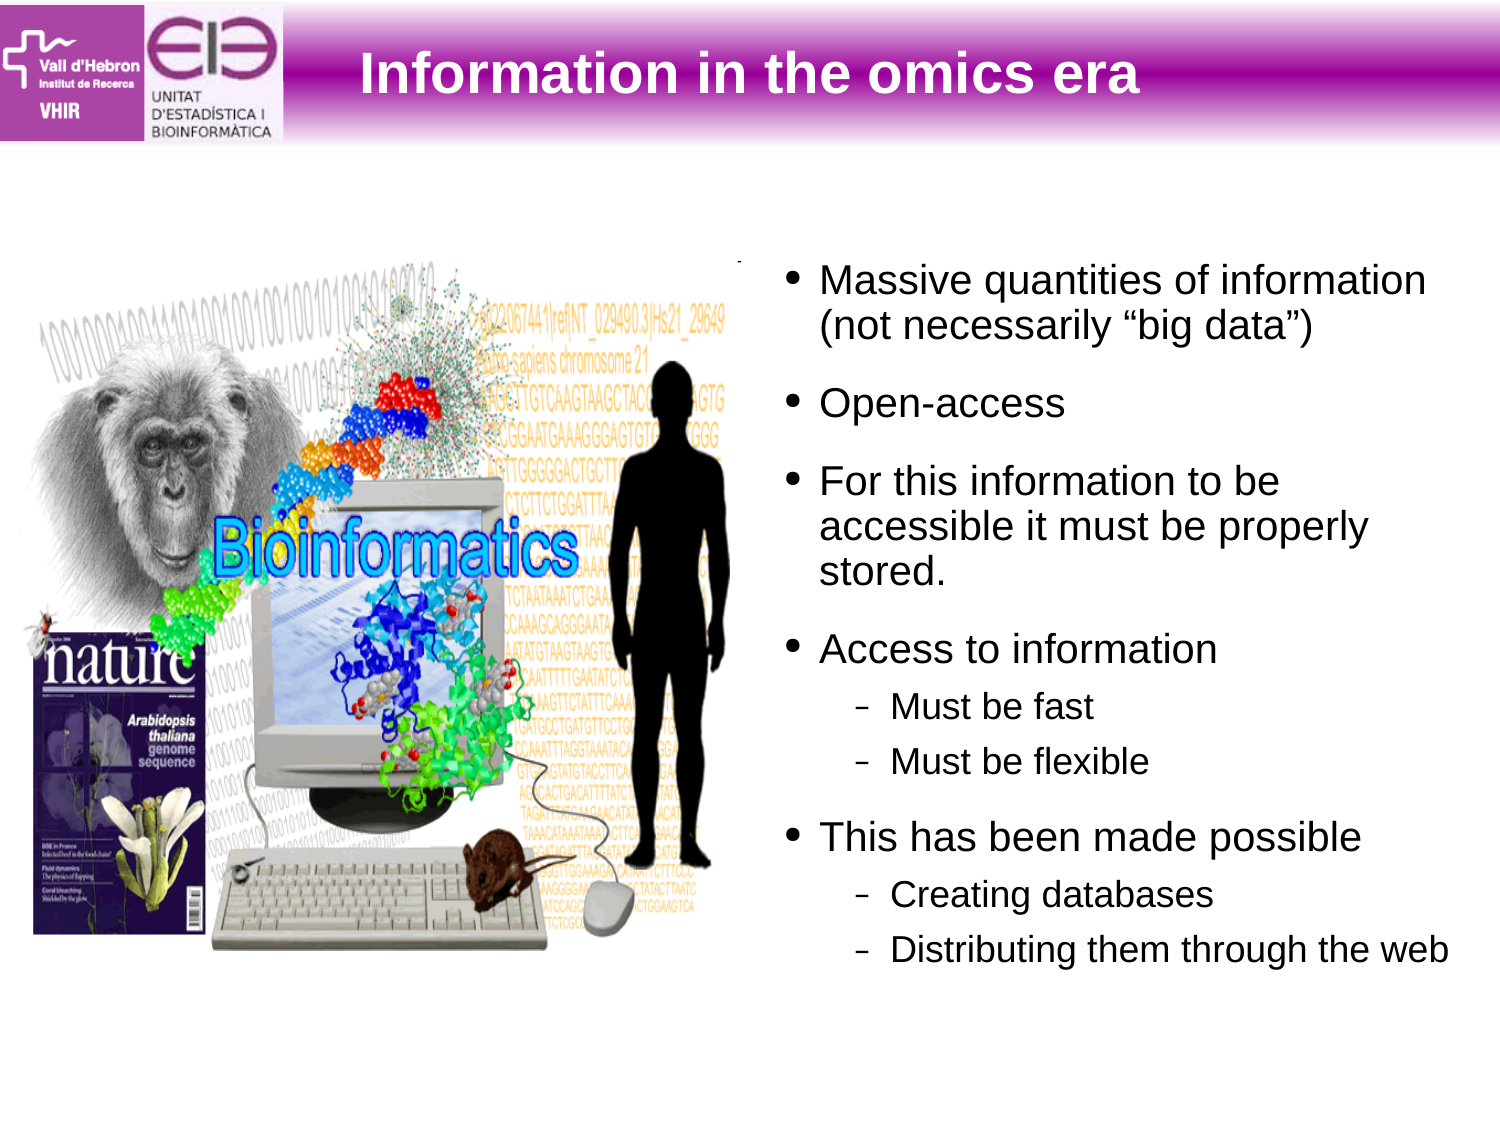

Information in the omics era
# Massive quantities of information (not necessarily “big data”)
Open-access
For this information to be accessible it must be properly stored.
Access to information
Must be fast
Must be flexible
This has been made possible
Creating databases
Distributing them through the web